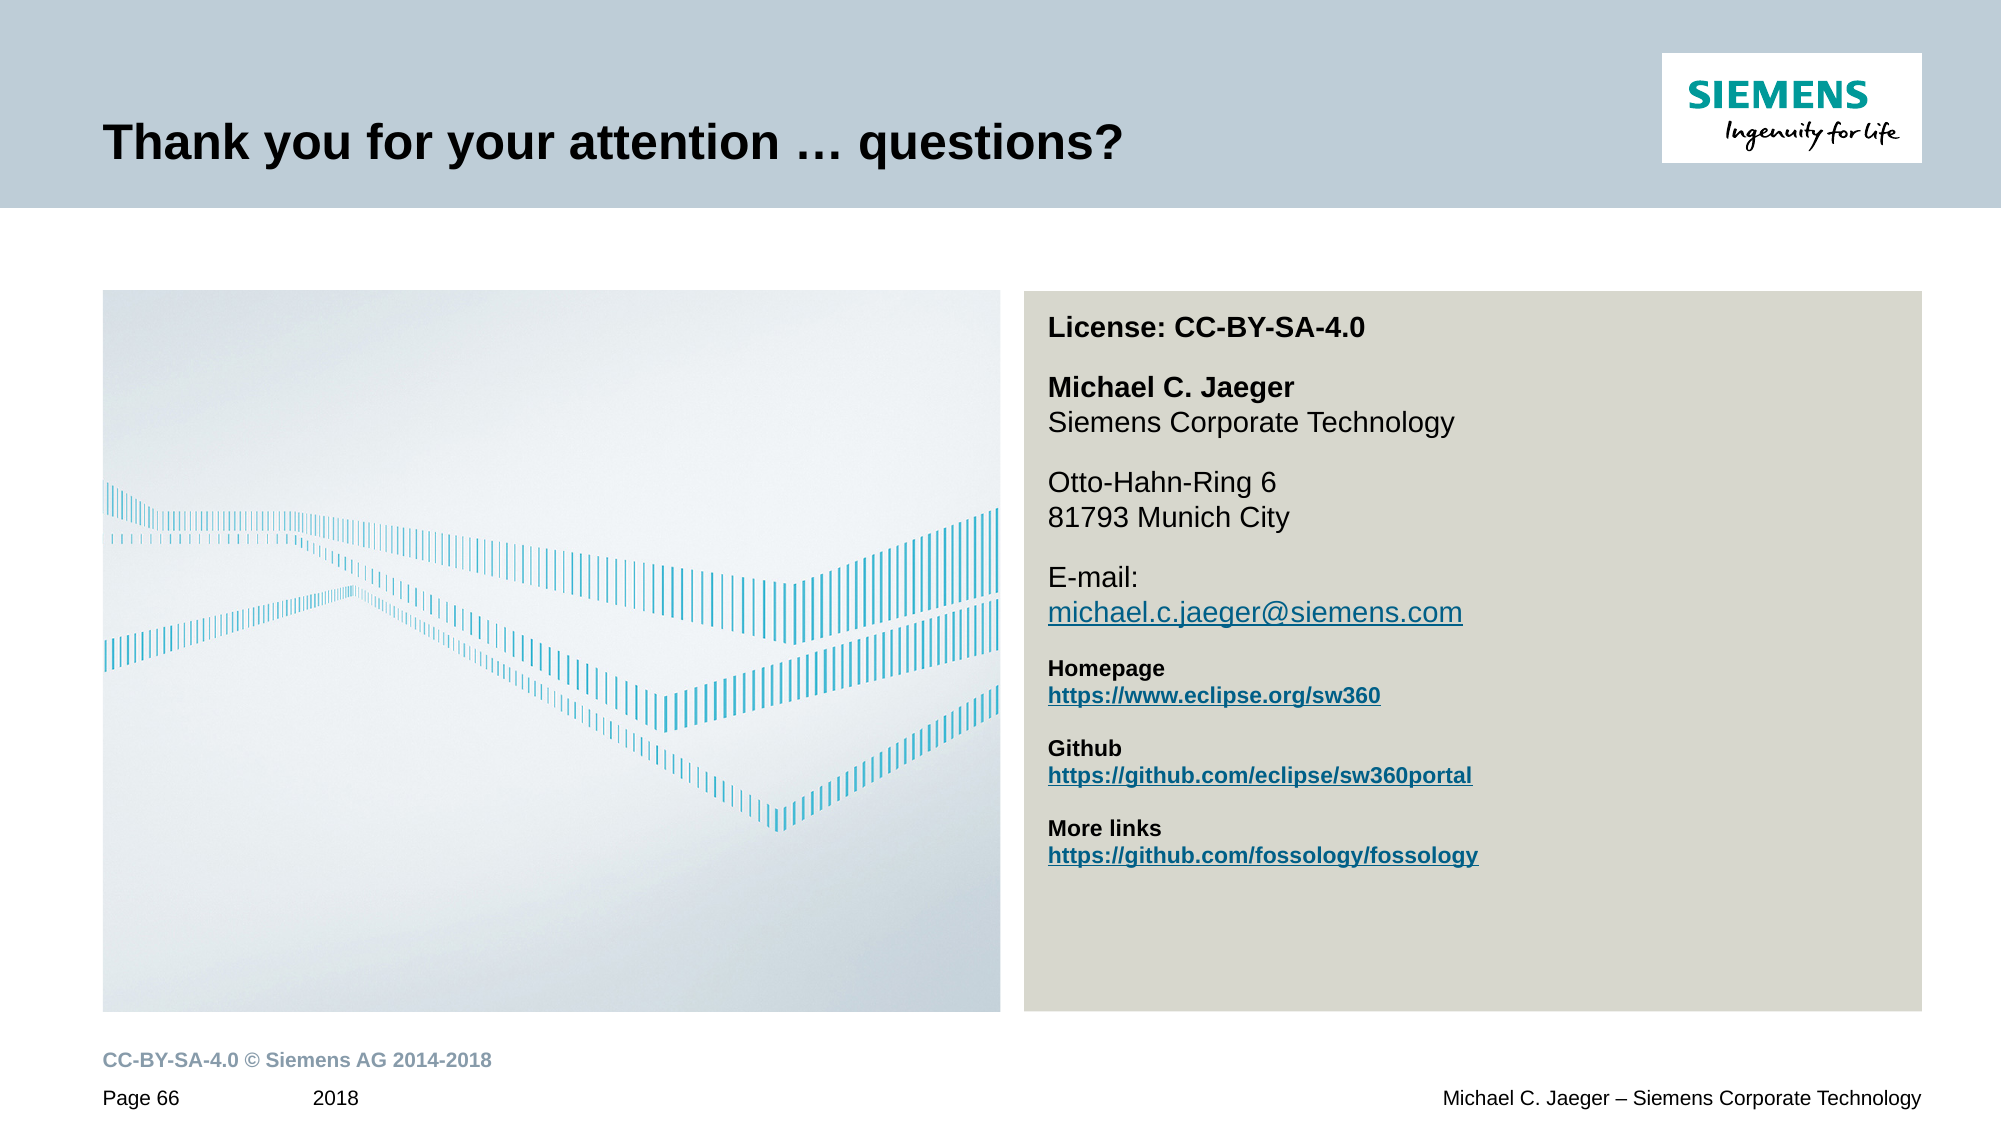

# Thank you for your attention … questions?
License: CC-BY-SA-4.0
Michael C. Jaeger
Siemens Corporate Technology
Otto-Hahn-Ring 6
81793 Munich City
E-mail:
michael.c.jaeger@siemens.com
Homepage
https://www.eclipse.org/sw360
Github
https://github.com/eclipse/sw360portal
More links
https://github.com/fossology/fossology